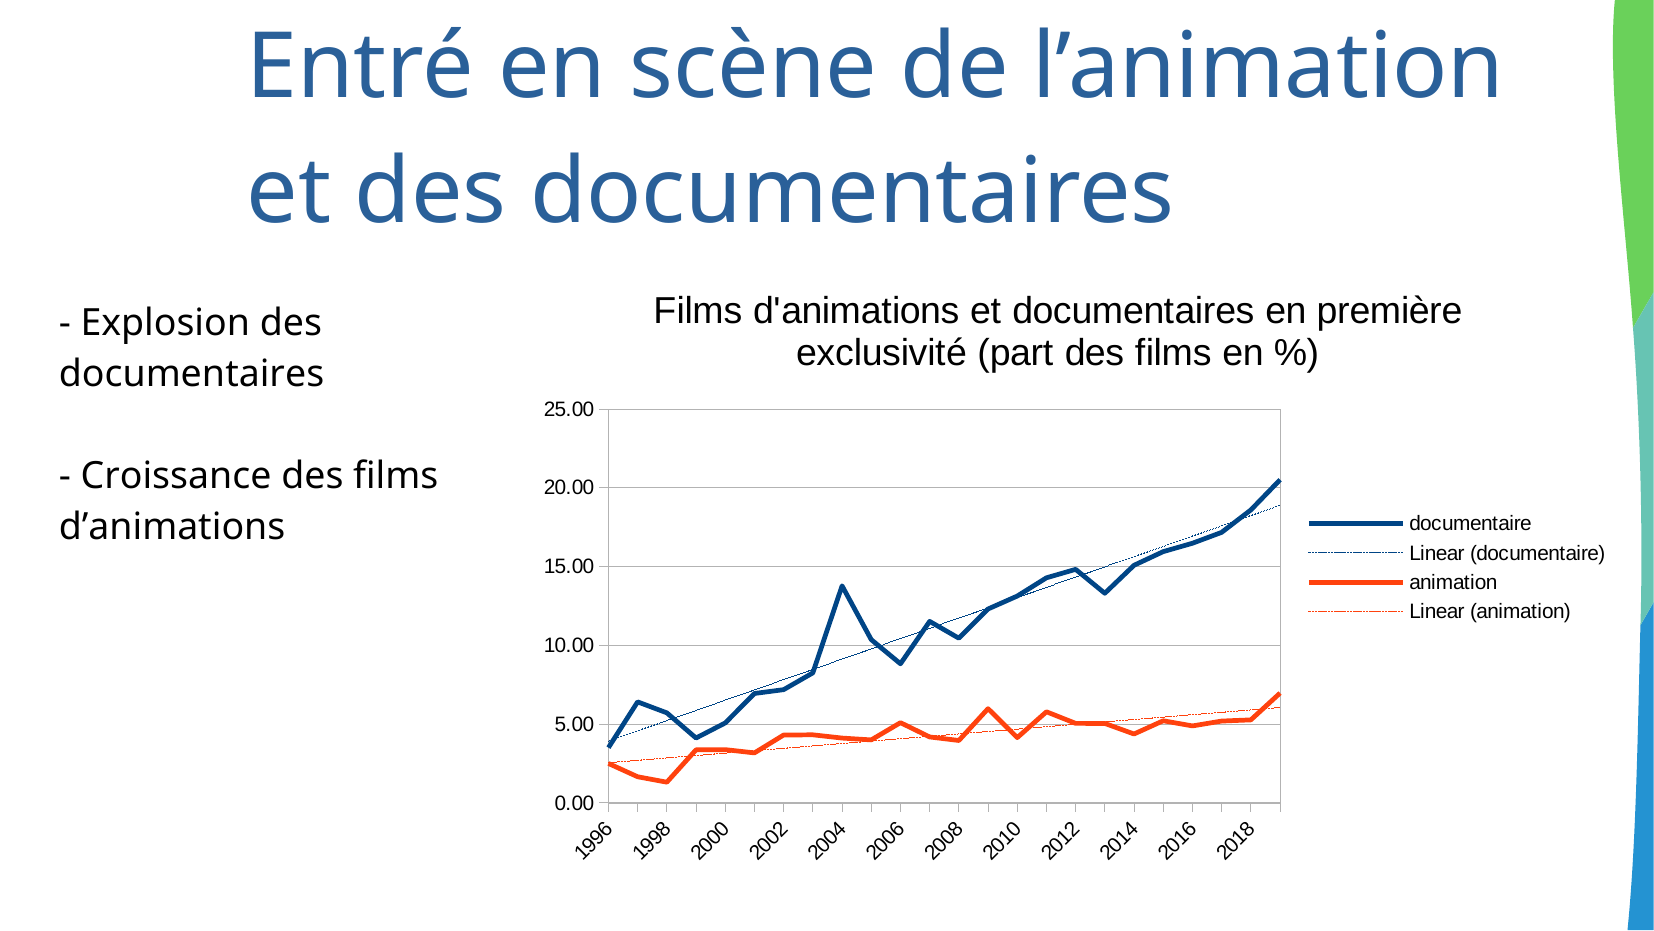

# Entré en scène de l’animation et des documentaires
### Chart: Films d'animations et documentaires en première exclusivité (part des films en %)
| Category | documentaire | animation |
|---|---|---|
| 1996 | 3.50877192982456 | 2.5062656641604 |
| 1997 | 6.41330166270784 | 1.66270783847981 |
| 1998 | 5.71428571428571 | 1.31868131868132 |
| 1999 | 4.11985018726592 | 3.37078651685393 |
| 2000 | 5.07518796992481 | 3.38345864661654 |
| 2001 | 6.94444444444444 | 3.17460317460317 |
| 2002 | 7.18685831622177 | 4.31211498973306 |
| 2003 | 8.25147347740668 | 4.32220039292731 |
| 2004 | 13.7745974955277 | 4.11449016100179 |
| 2005 | 10.3636363636364 | 4.0 |
| 2006 | 8.82852292020374 | 5.09337860780985 |
| 2007 | 11.5183246073298 | 4.18848167539267 |
| 2008 | 10.4504504504505 | 3.96396396396396 |
| 2009 | 12.3076923076923 | 5.98290598290598 |
| 2010 | 13.126079447323 | 4.14507772020725 |
| 2011 | 14.2857142857143 | 5.78231292517007 |
| 2012 | 14.8208469055375 | 5.04885993485342 |
| 2013 | 13.302752293578 | 5.04587155963303 |
| 2014 | 15.0829562594268 | 4.37405731523379 |
| 2015 | 15.9509202453988 | 5.21472392638037 |
| 2016 | 16.4804469273743 | 4.88826815642458 |
| 2017 | 17.1717171717172 | 5.1948051948052 |
| 2018 | 18.5944363103953 | 5.27086383601757 |
| 2019 | 20.5093833780161 | 6.97050938337802 |- Explosion des documentaires
- Croissance des films d’animations